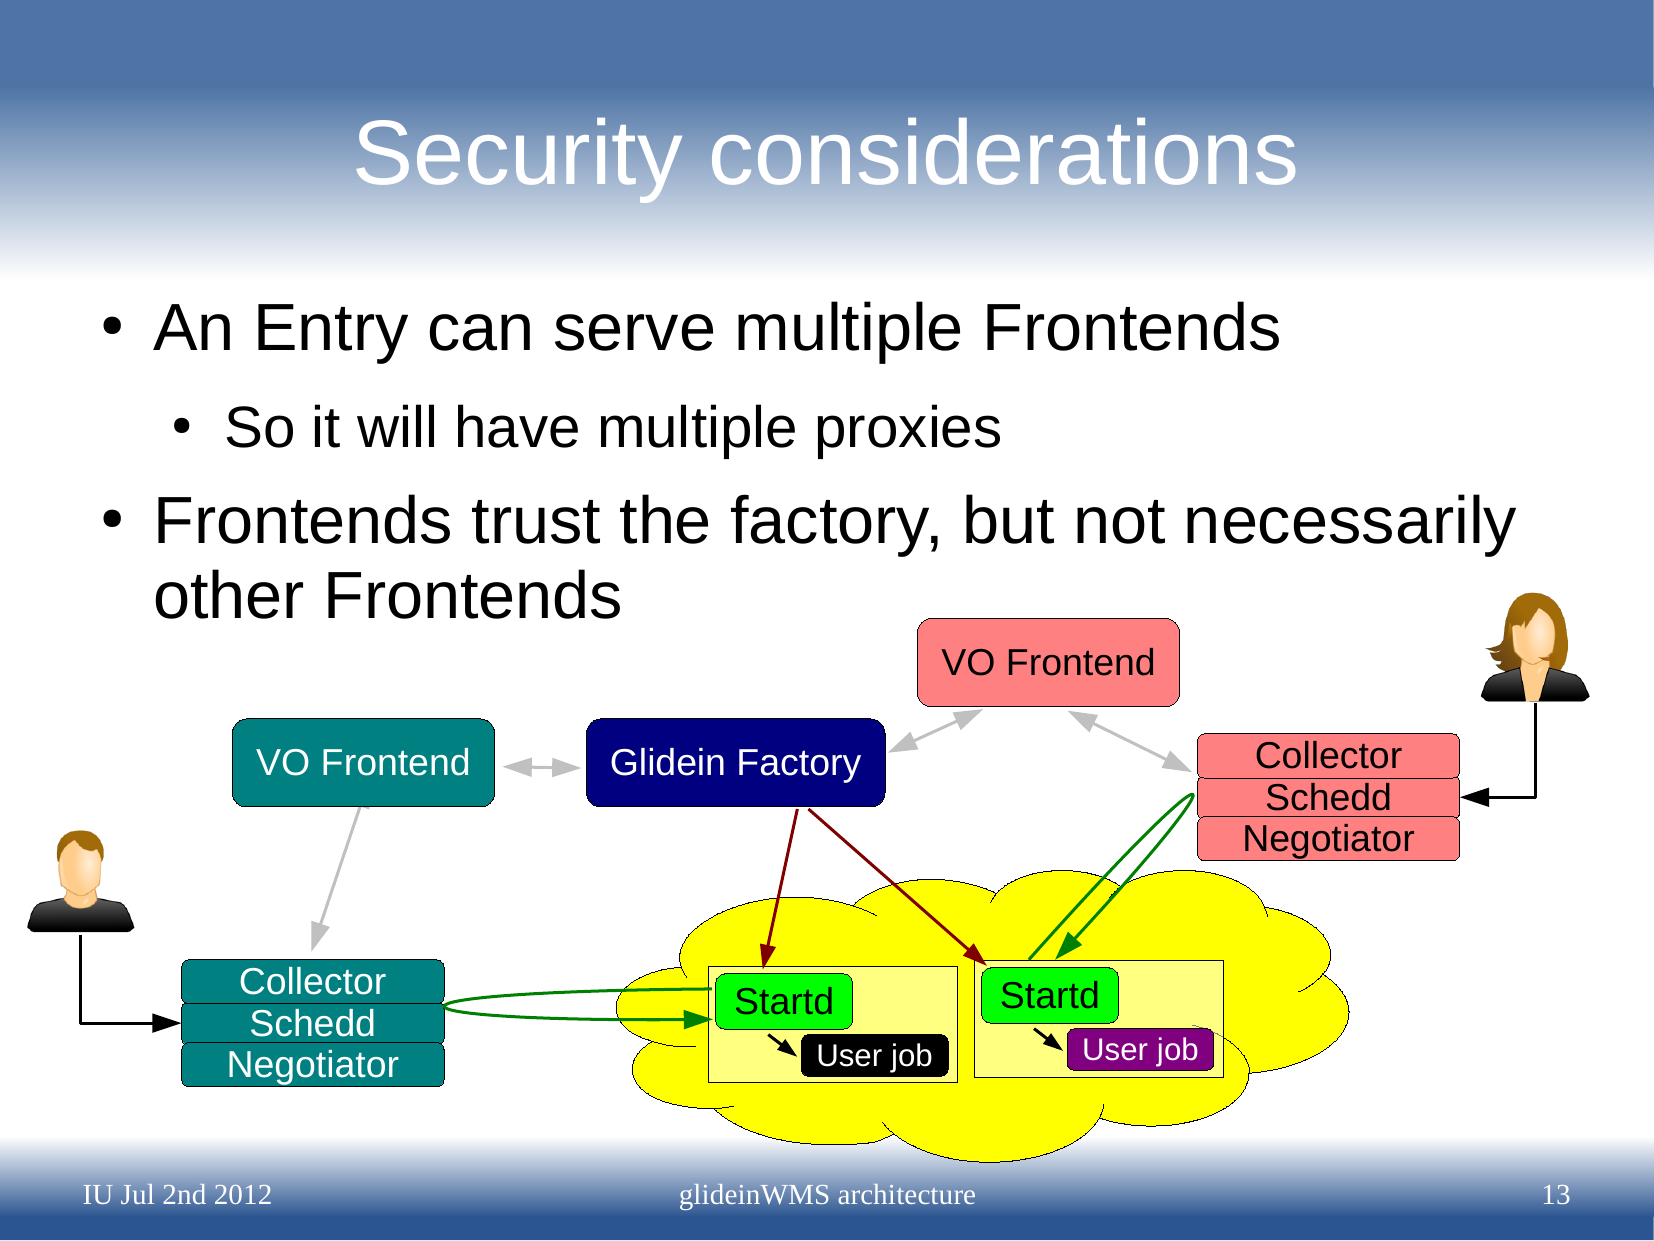

# Security considerations
An Entry can serve multiple Frontends
So it will have multiple proxies
Frontends trust the factory, but not necessarily other Frontends
VO Frontend
VO Frontend
Glidein Factory
Collector
Schedd
Negotiator
Collector
Startd
Startd
Schedd
User job
User job
Negotiator
IU Jul 2nd 2012
glideinWMS architecture
13